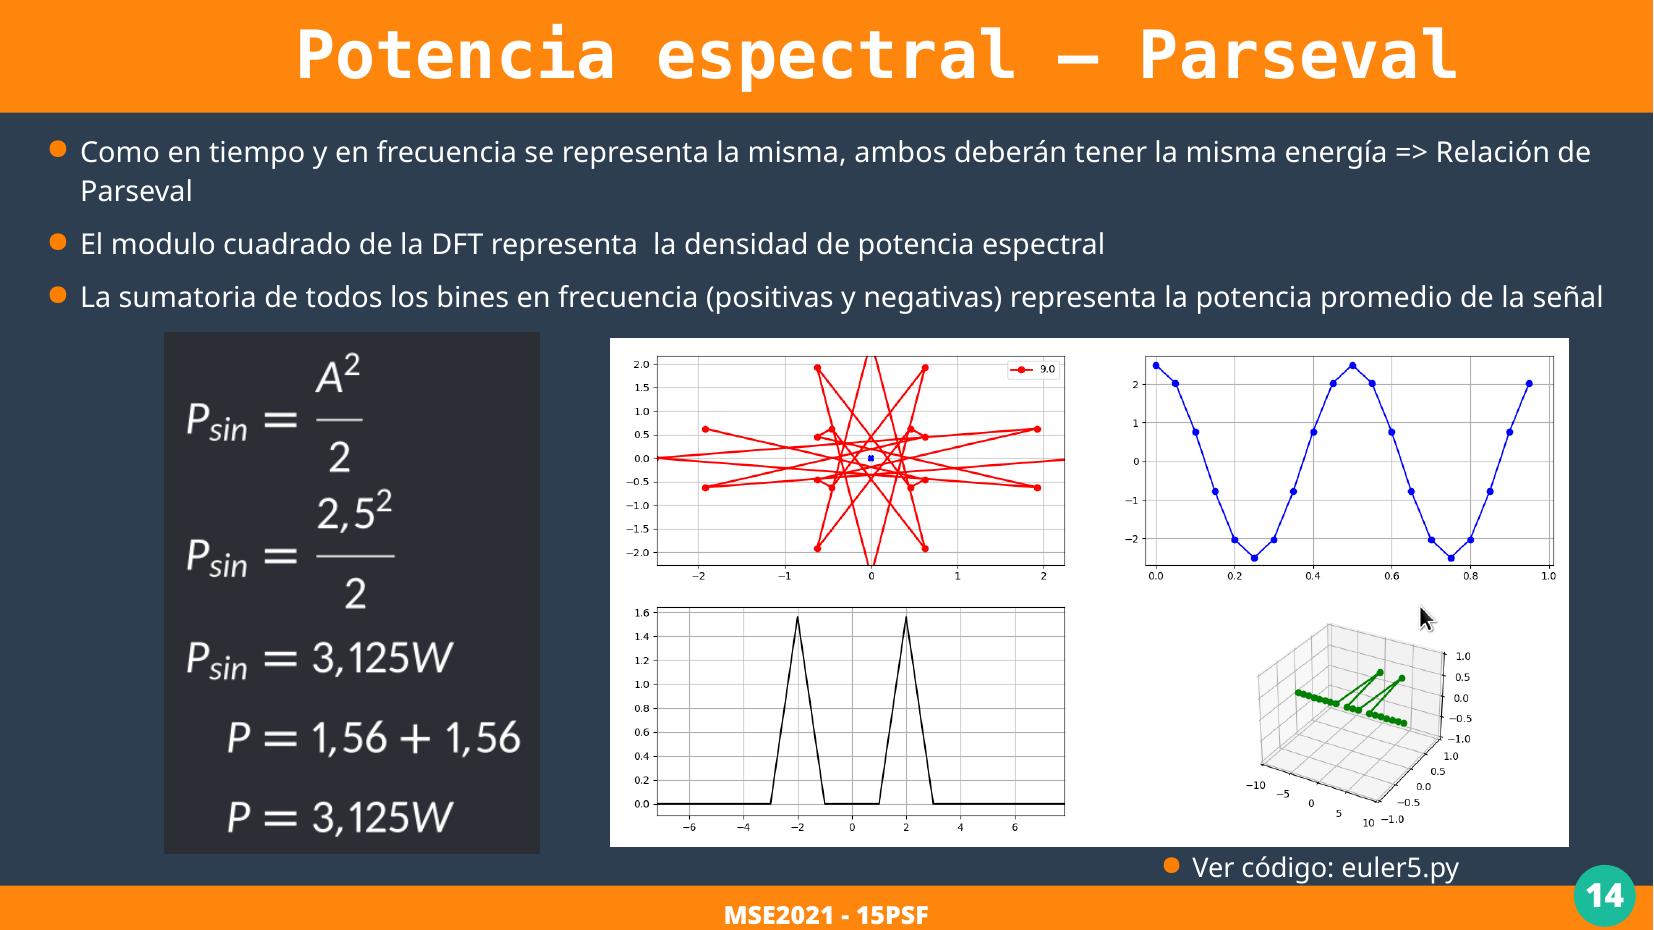

# Potencia espectral – Parseval
Como en tiempo y en frecuencia se representa la misma, ambos deberán tener la misma energía => Relación de Parseval
El modulo cuadrado de la DFT representa la densidad de potencia espectral
La sumatoria de todos los bines en frecuencia (positivas y negativas) representa la potencia promedio de la señal
Ver código: euler5.py
MSE2021 - 15PSF